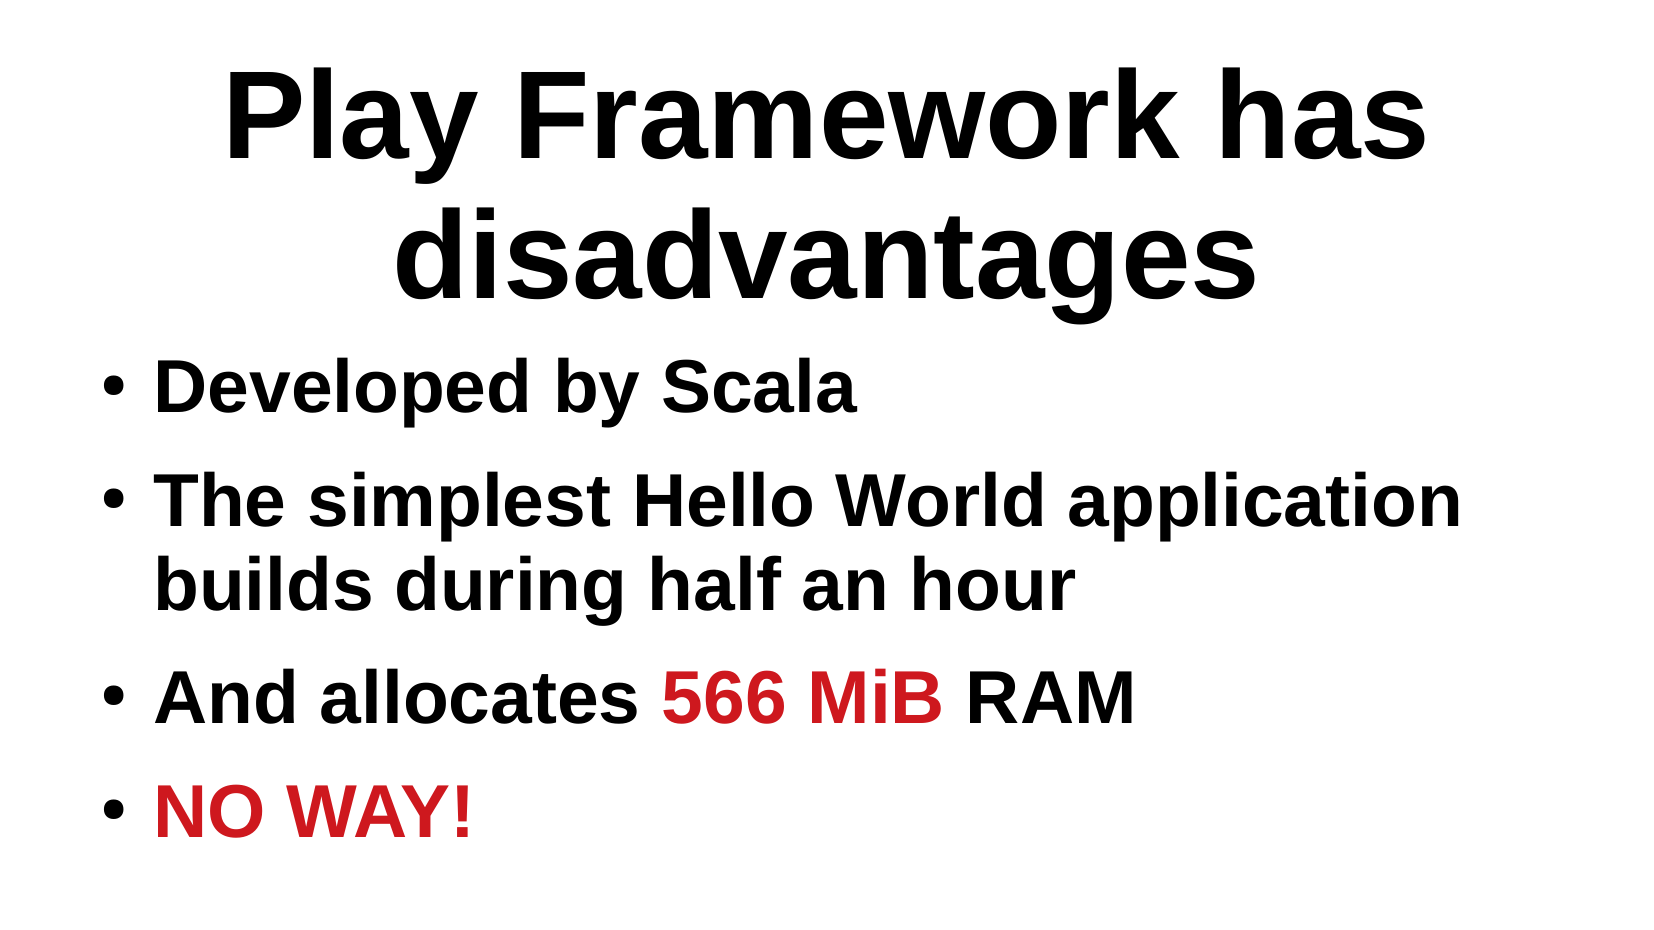

# Play Framework has disadvantages
Developed by Scala
The simplest Hello World application builds during half an hour
And allocates 566 MiB RAM
NO WAY!